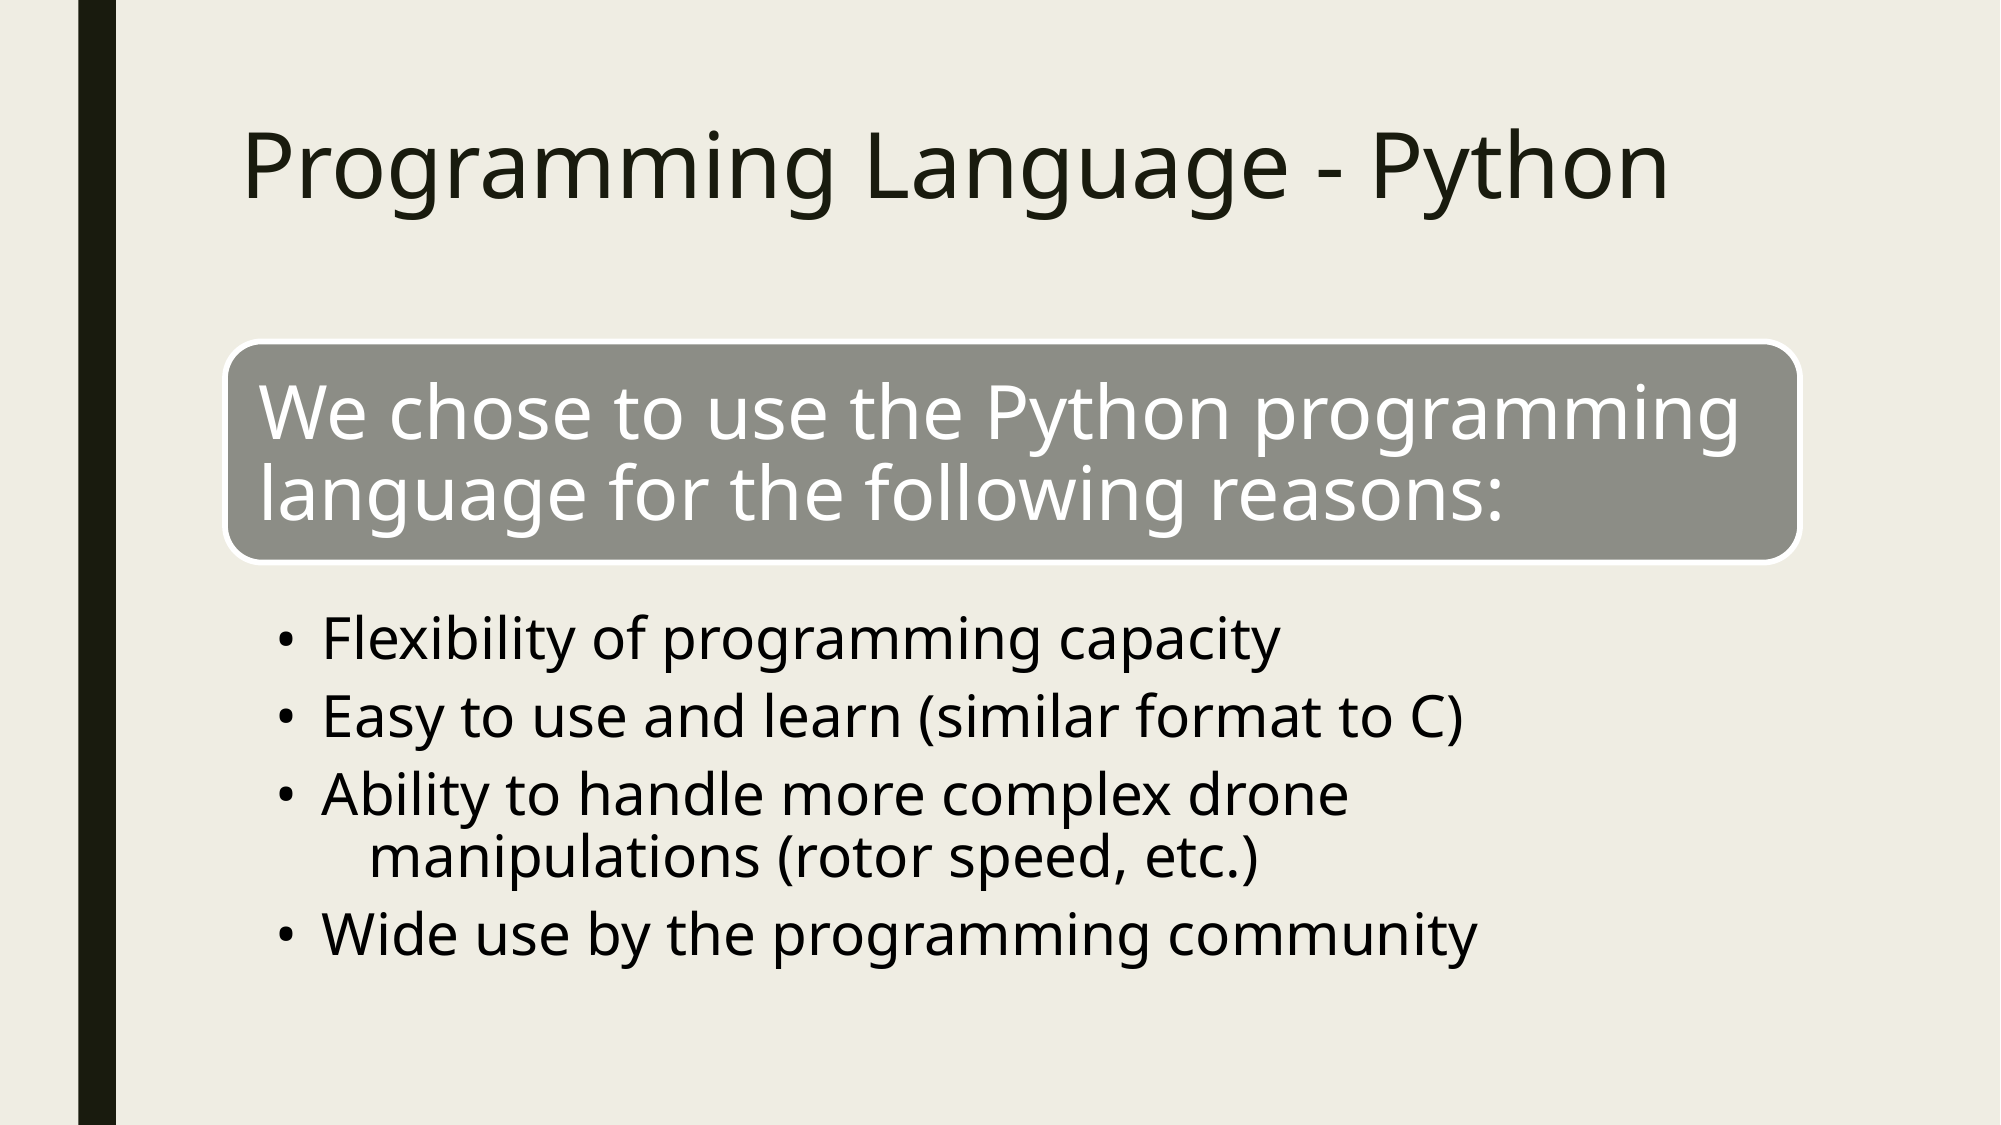

# Programming Language - Python
We chose to use the Python programming language for the following reasons:
Flexibility of programming capacity
Easy to use and learn (similar format to C)
Ability to handle more complex drone manipulations (rotor speed, etc.)
Wide use by the programming community